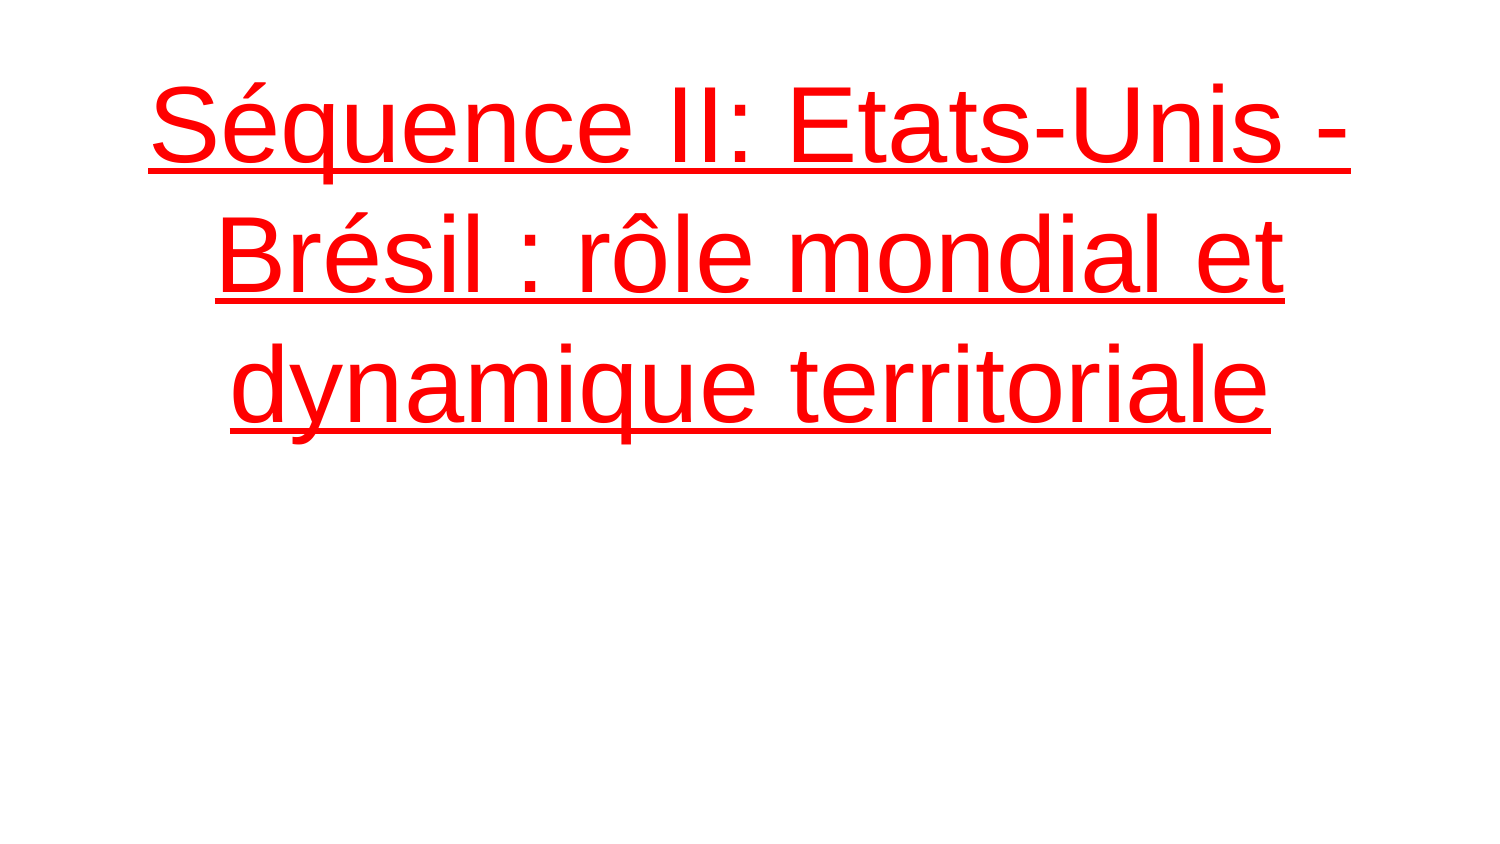

# Séquence II: Etats-Unis - Brésil : rôle mondial et dynamique territoriale